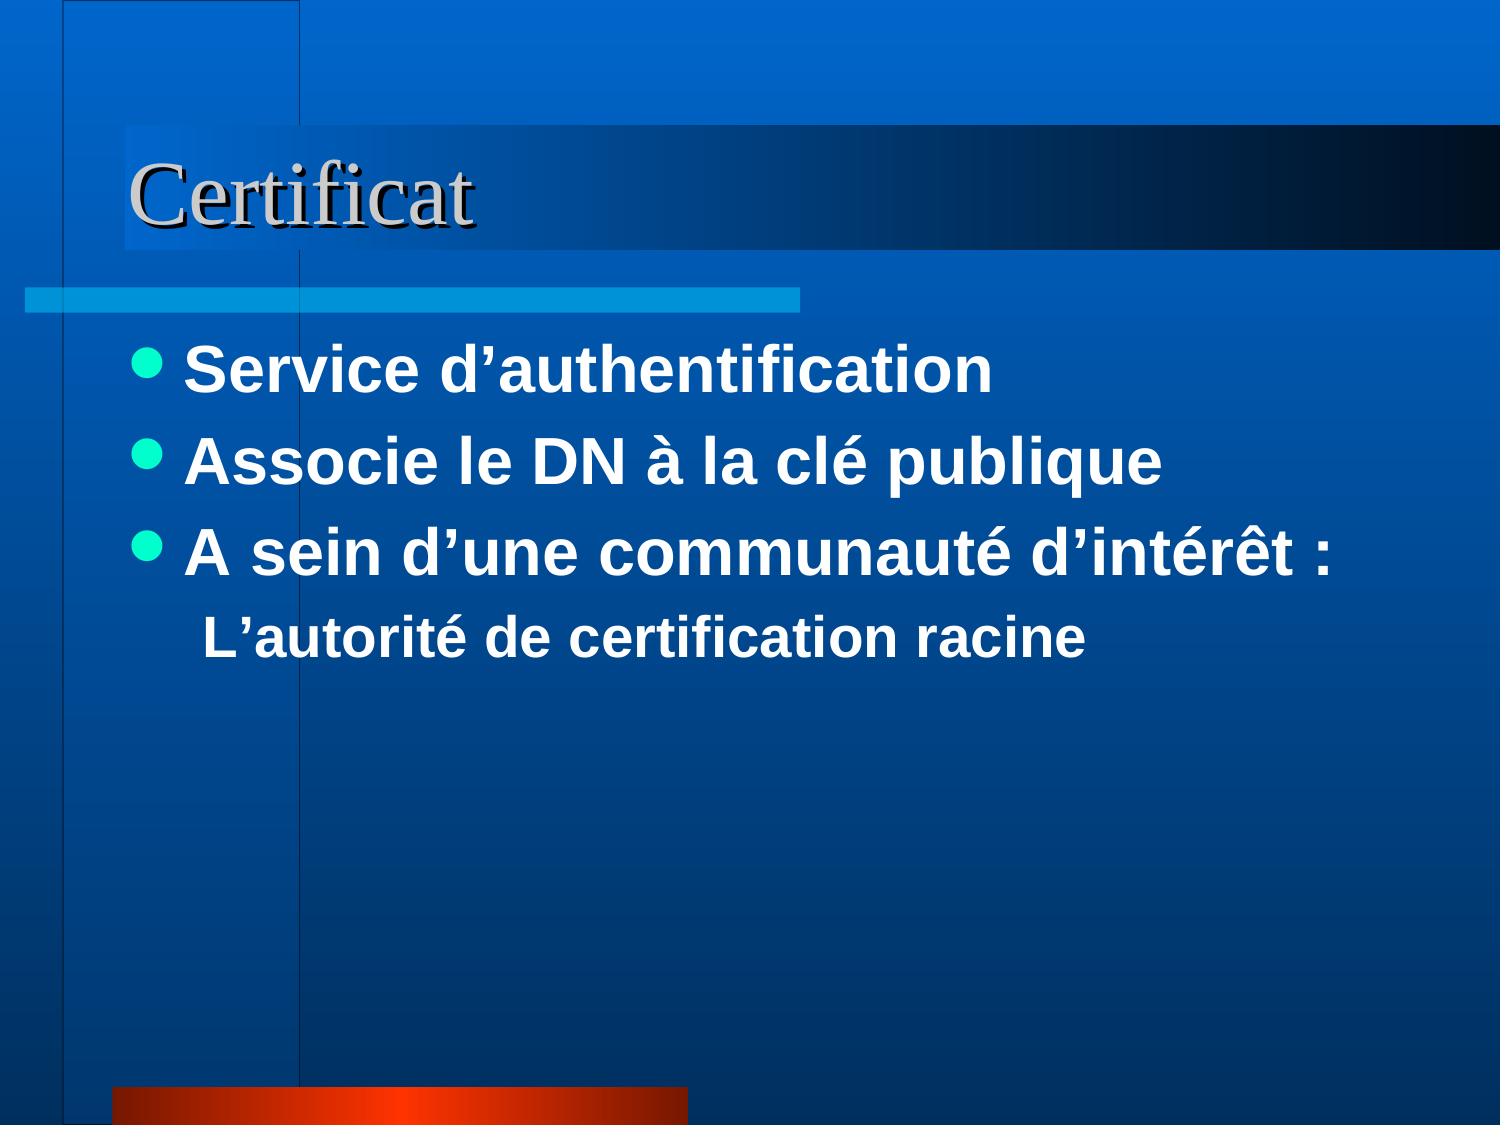

# Certificat
Service d’authentification
Associe le DN à la clé publique
A sein d’une communauté d’intérêt :
L’autorité de certification racine